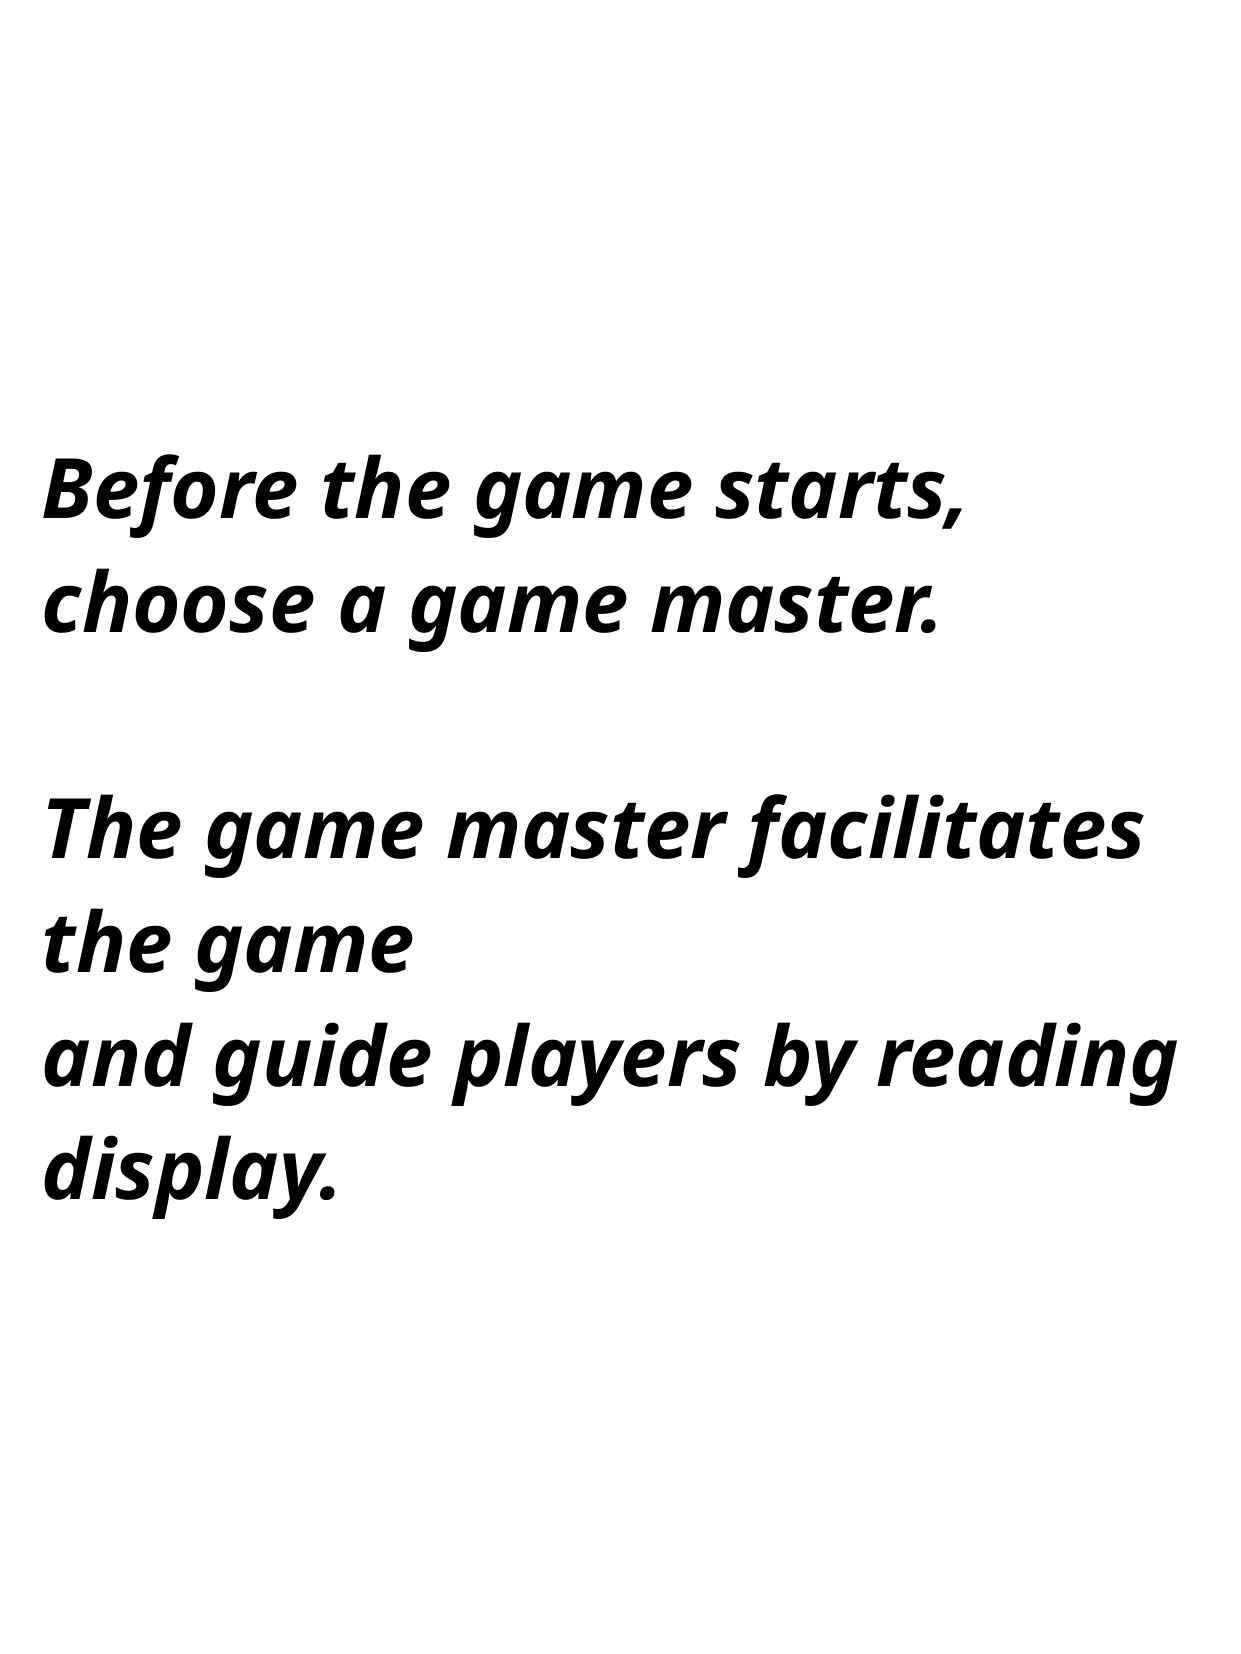

Before the game starts,
choose a game master.
The game master facilitates the game
and guide players by reading display.